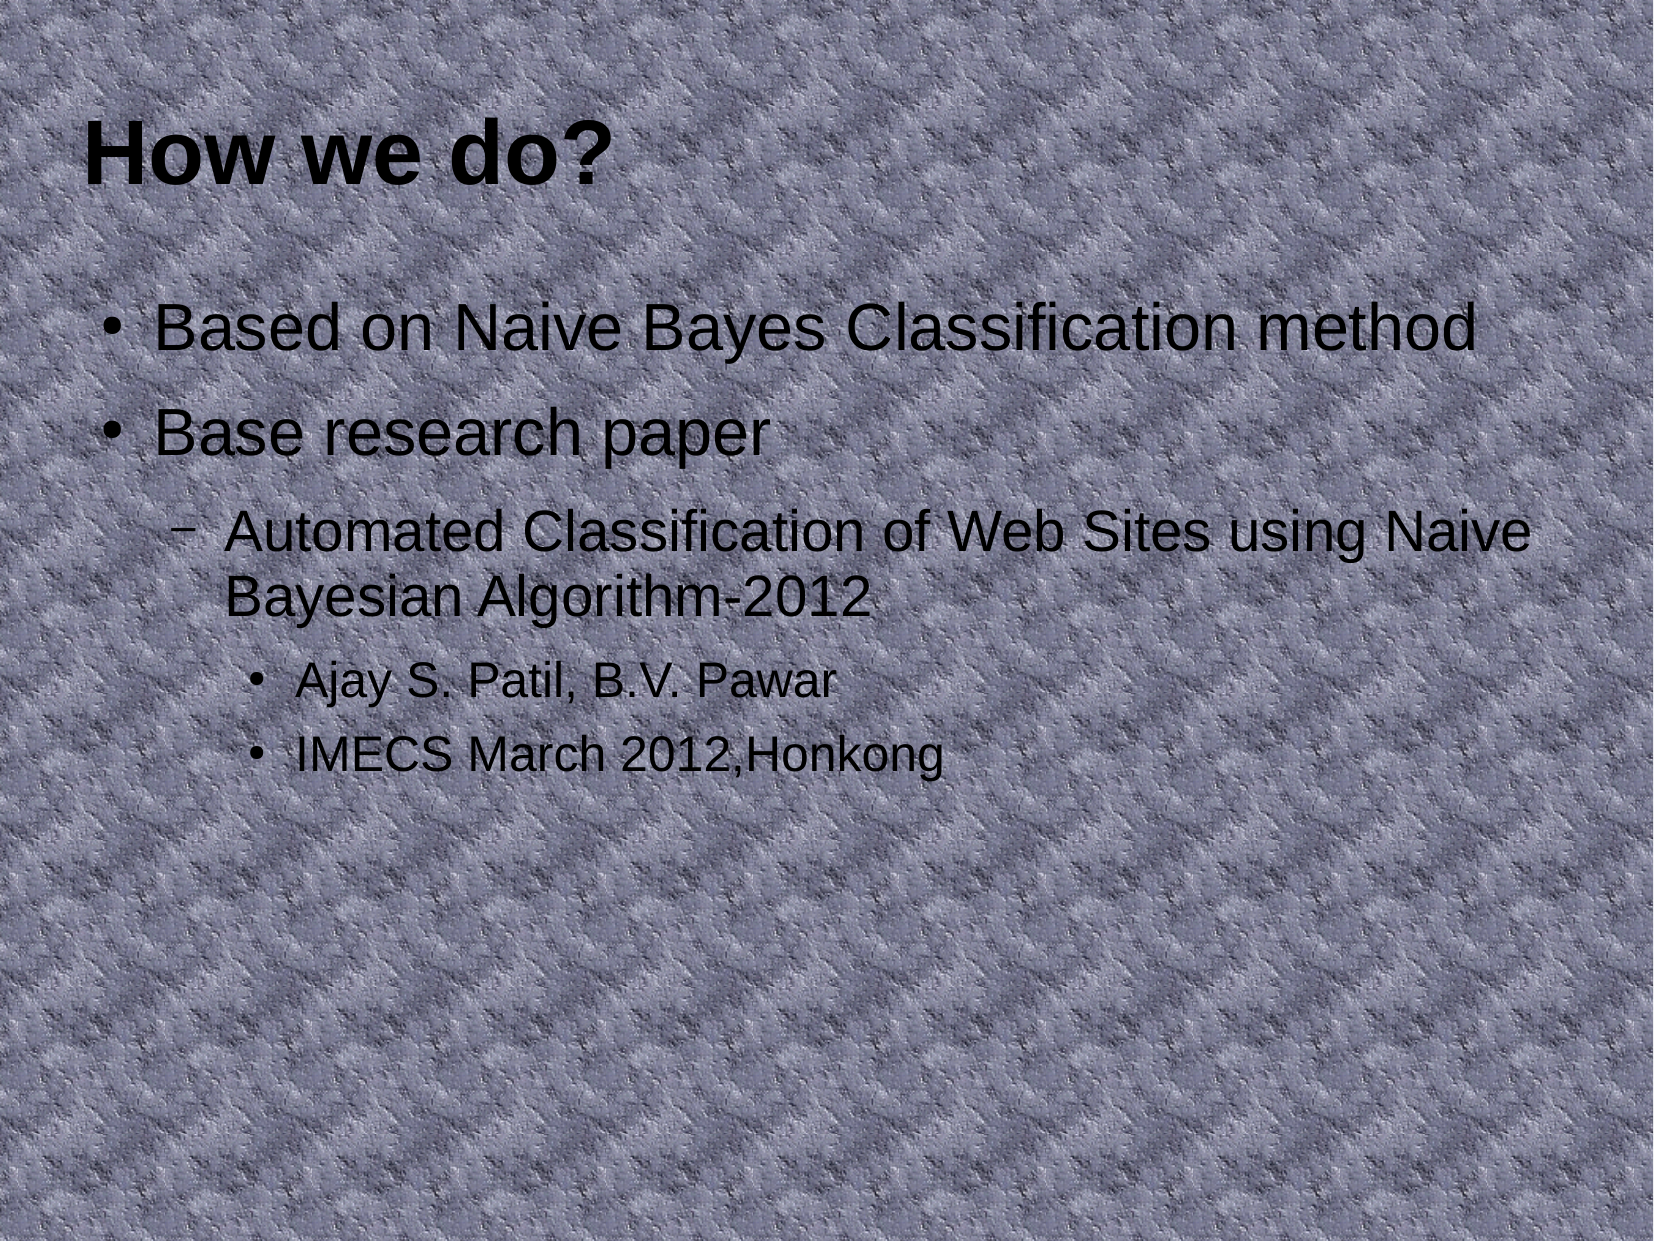

# How we do?
Based on Naive Bayes Classification method
Base research paper
Automated Classification of Web Sites using Naive Bayesian Algorithm-2012
Ajay S. Patil, B.V. Pawar
IMECS March 2012,Honkong